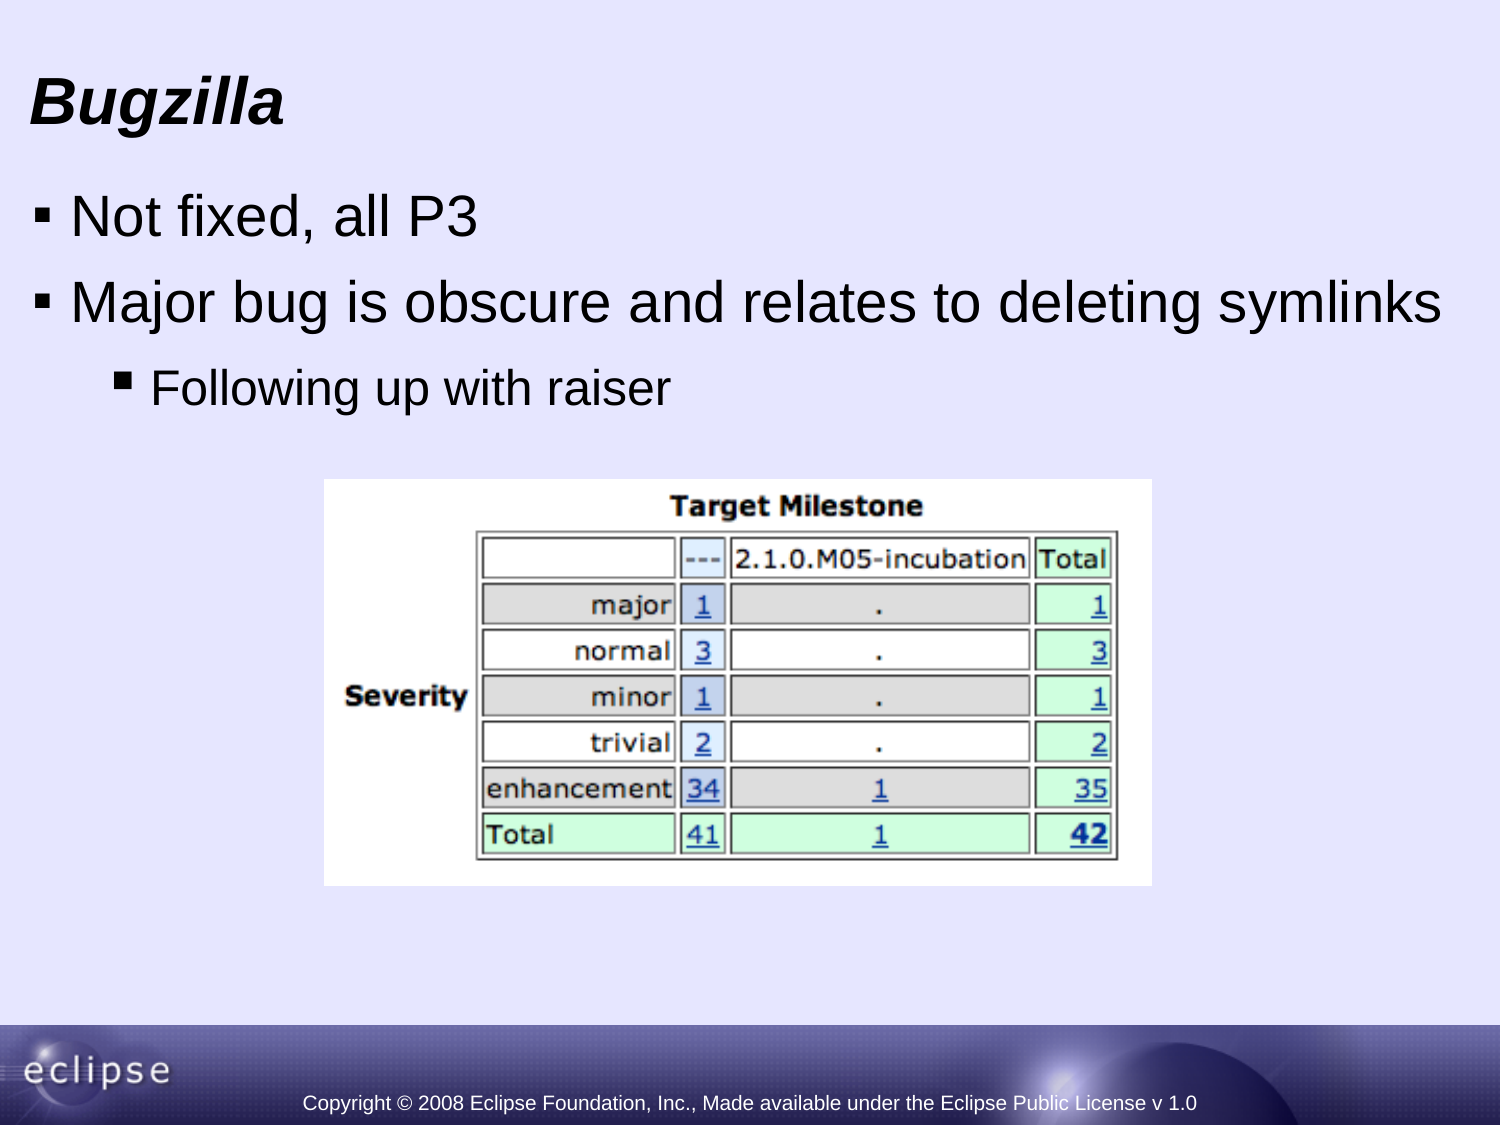

# Bugzilla
Not fixed, all P3
Major bug is obscure and relates to deleting symlinks
Following up with raiser